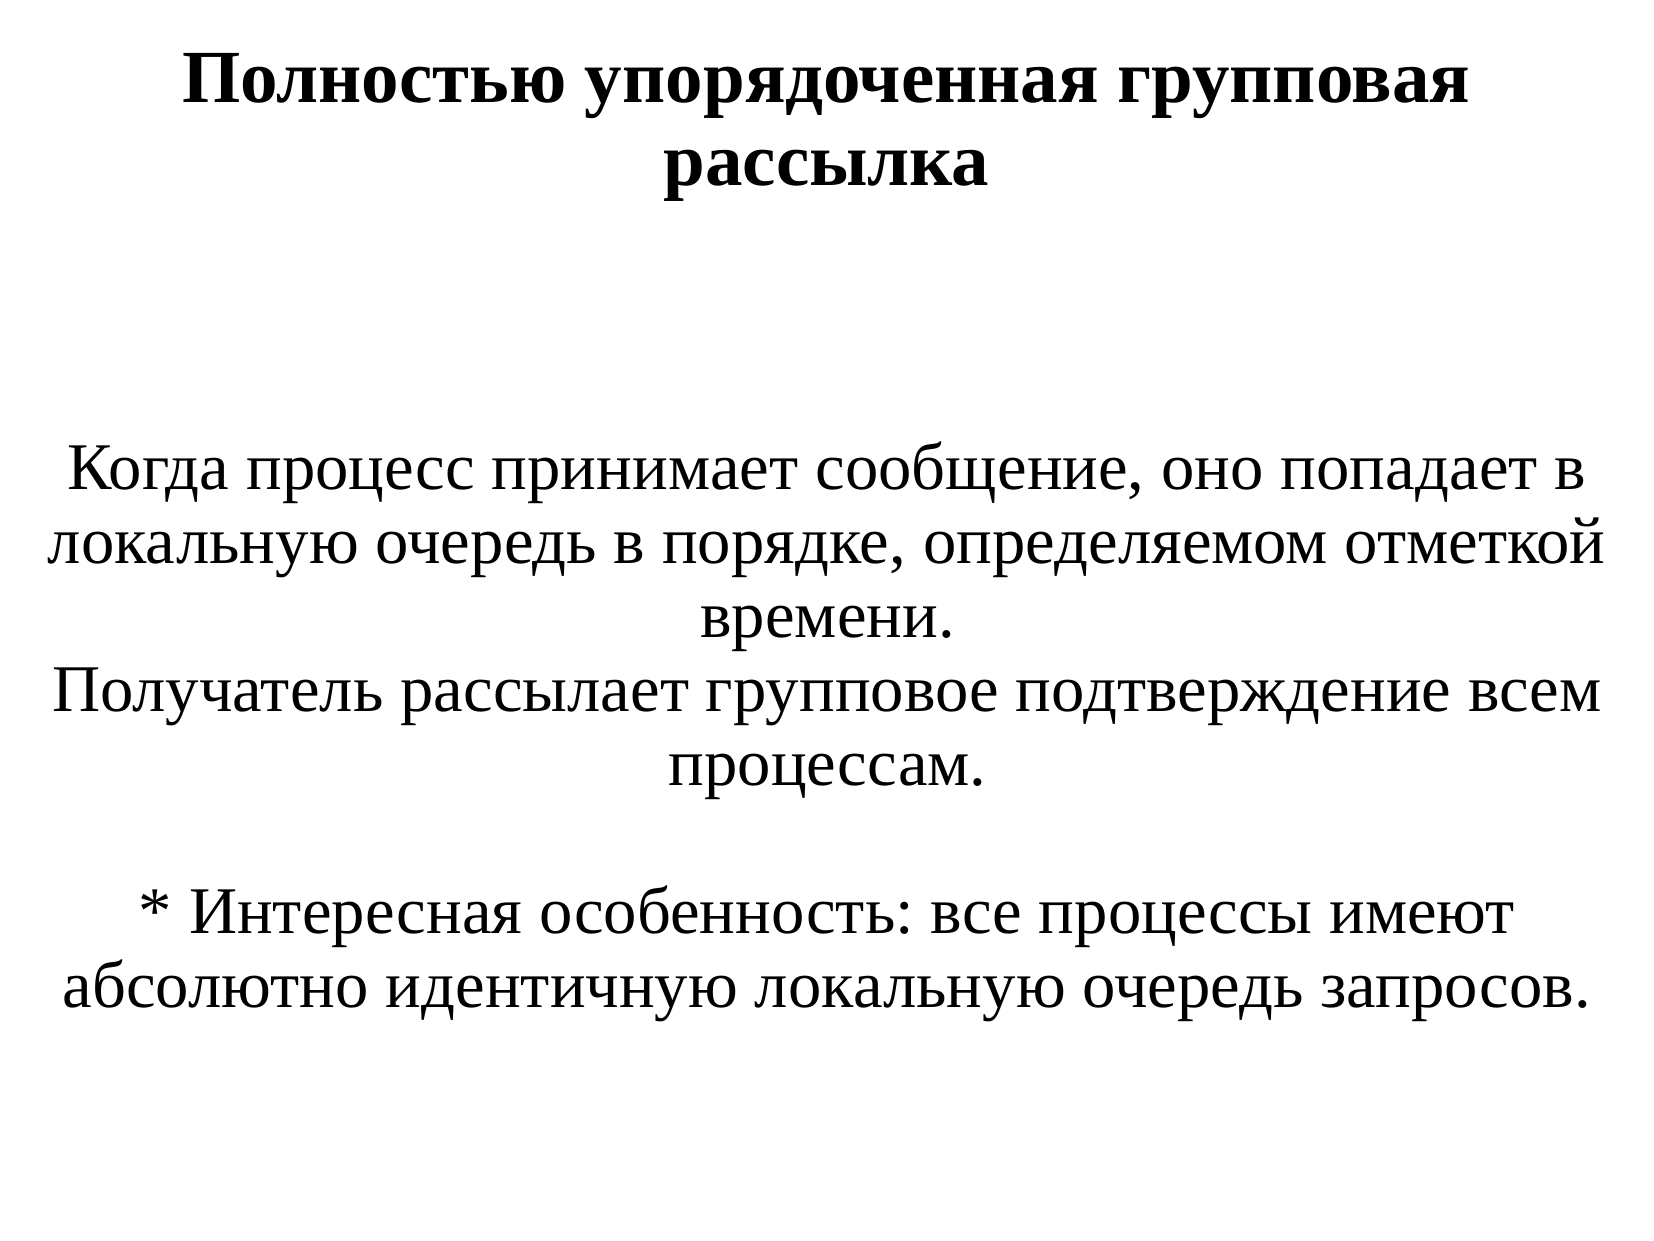

# Полностью упорядоченная групповая рассылка
Когда процесс принимает сообщение, оно попадает в локальную очередь в порядке, определяемом отметкой времени.
Получатель рассылает групповое подтверждение всем процессам.
* Интересная особенность: все процессы имеют абсолютно идентичную локальную очередь запросов.